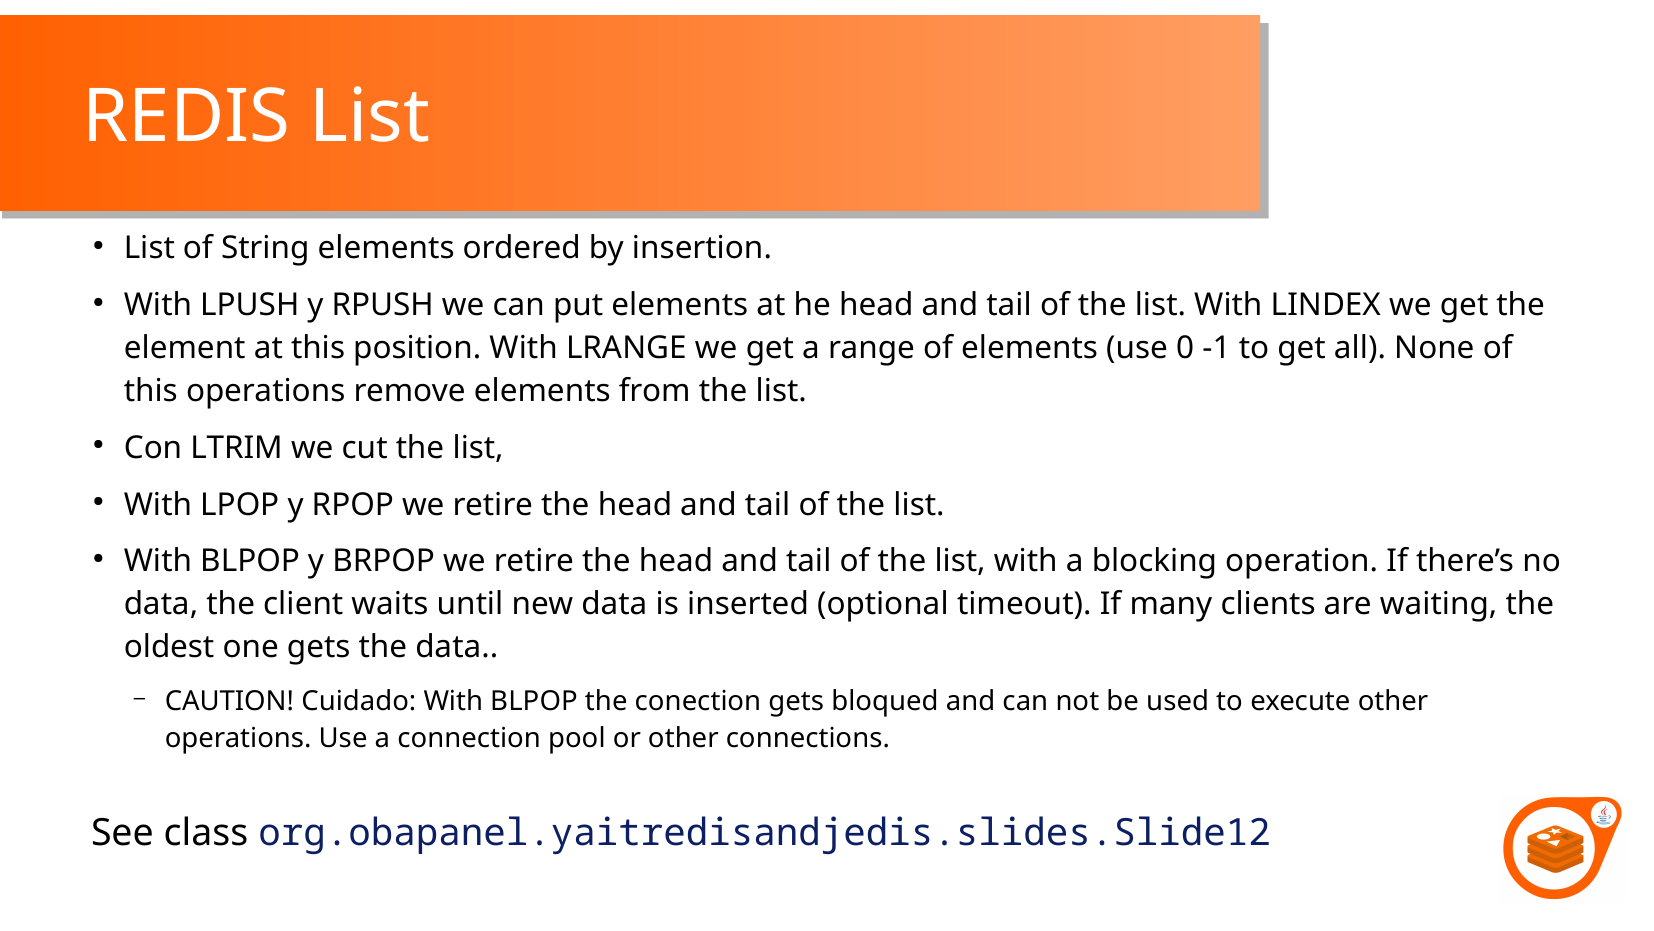

# REDIS List
List of String elements ordered by insertion.
With LPUSH y RPUSH we can put elements at he head and tail of the list. With LINDEX we get the element at this position. With LRANGE we get a range of elements (use 0 -1 to get all). None of this operations remove elements from the list.
Con LTRIM we cut the list,
With LPOP y RPOP we retire the head and tail of the list.
With BLPOP y BRPOP we retire the head and tail of the list, with a blocking operation. If there’s no data, the client waits until new data is inserted (optional timeout). If many clients are waiting, the oldest one gets the data..
CAUTION! Cuidado: With BLPOP the conection gets bloqued and can not be used to execute other operations. Use a connection pool or other connections.
See class org.obapanel.yaitredisandjedis.slides.Slide12